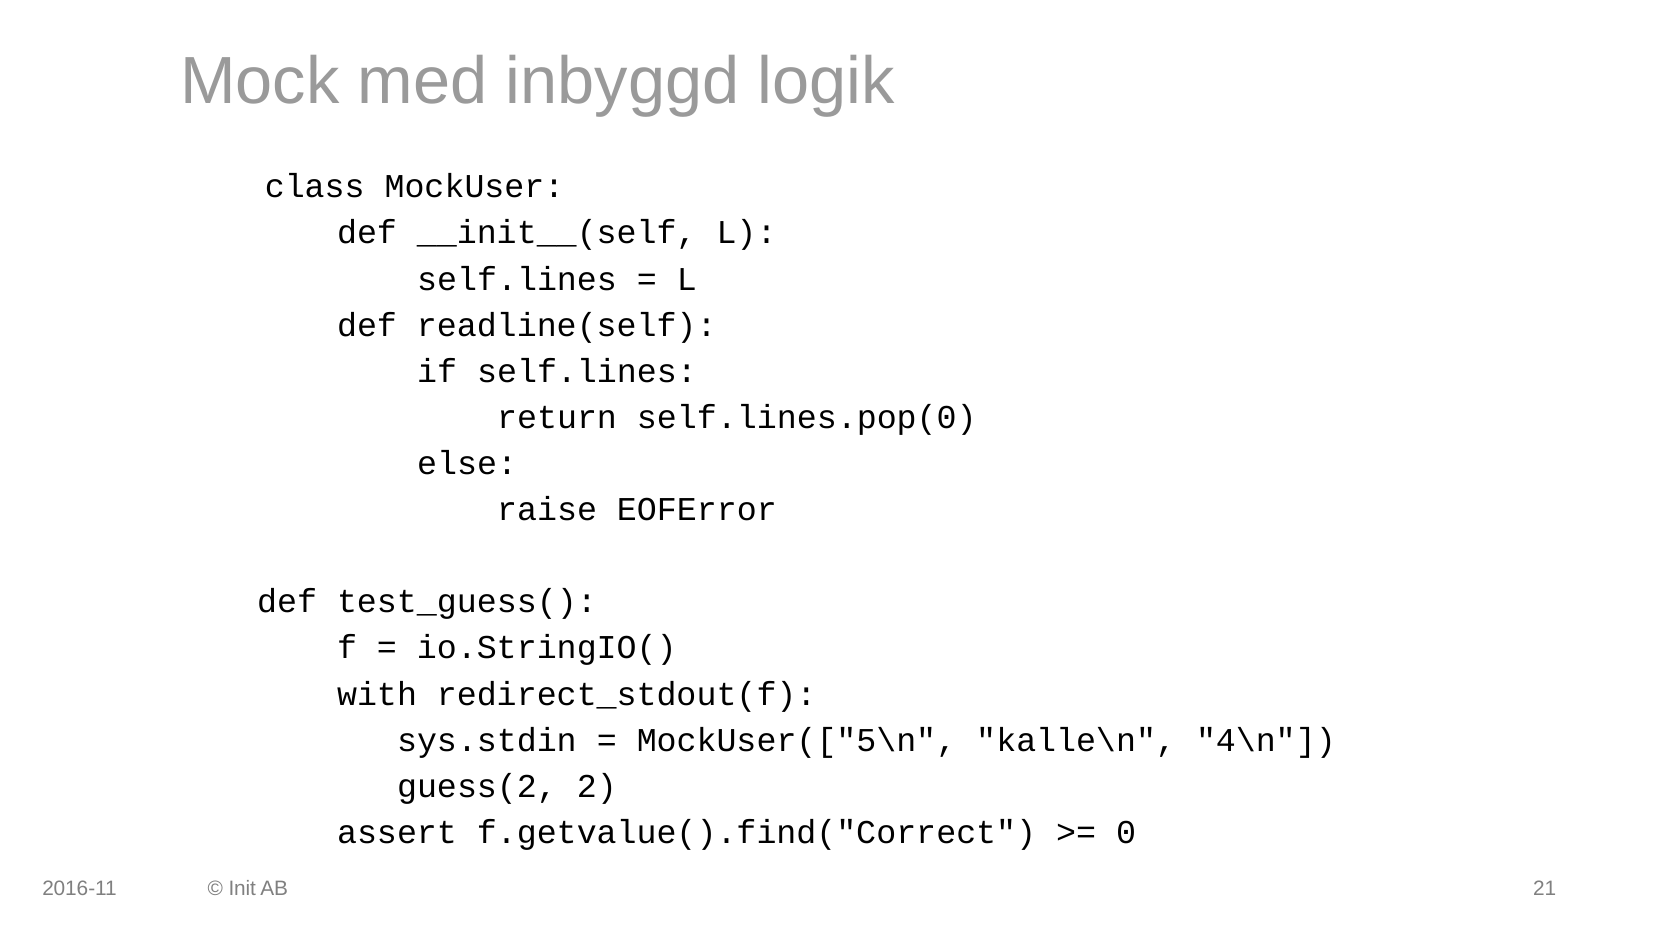

Mock med inbyggd logik
 class MockUser:
 def __init__(self, L):
 self.lines = L
 def readline(self):
 if self.lines:
 return self.lines.pop(0)
 else:
 raise EOFError
def test_guess():
 f = io.StringIO()
 with redirect_stdout(f):
 sys.stdin = MockUser(["5\n", "kalle\n", "4\n"])
 guess(2, 2)
 assert f.getvalue().find("Correct") >= 0
2016-11
© Init AB